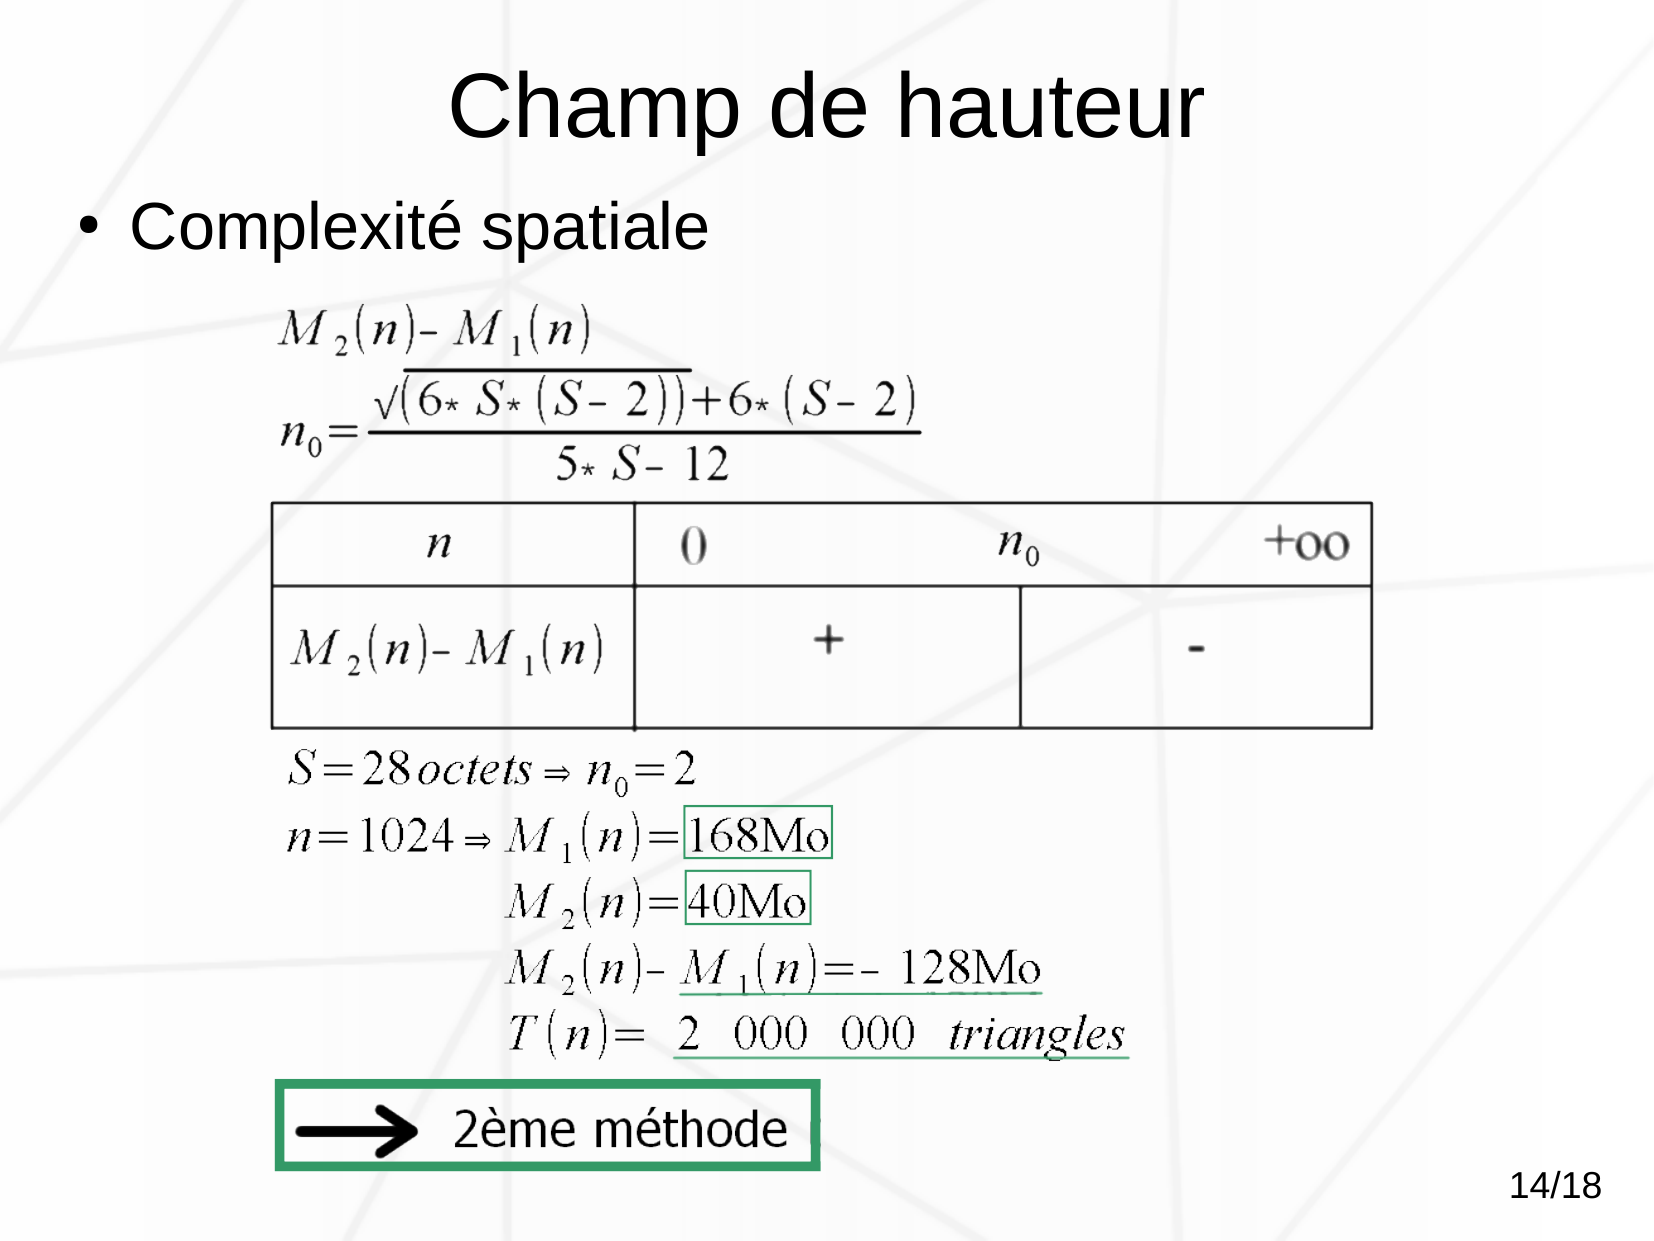

Champ de hauteur
# Complexité spatiale
14/18